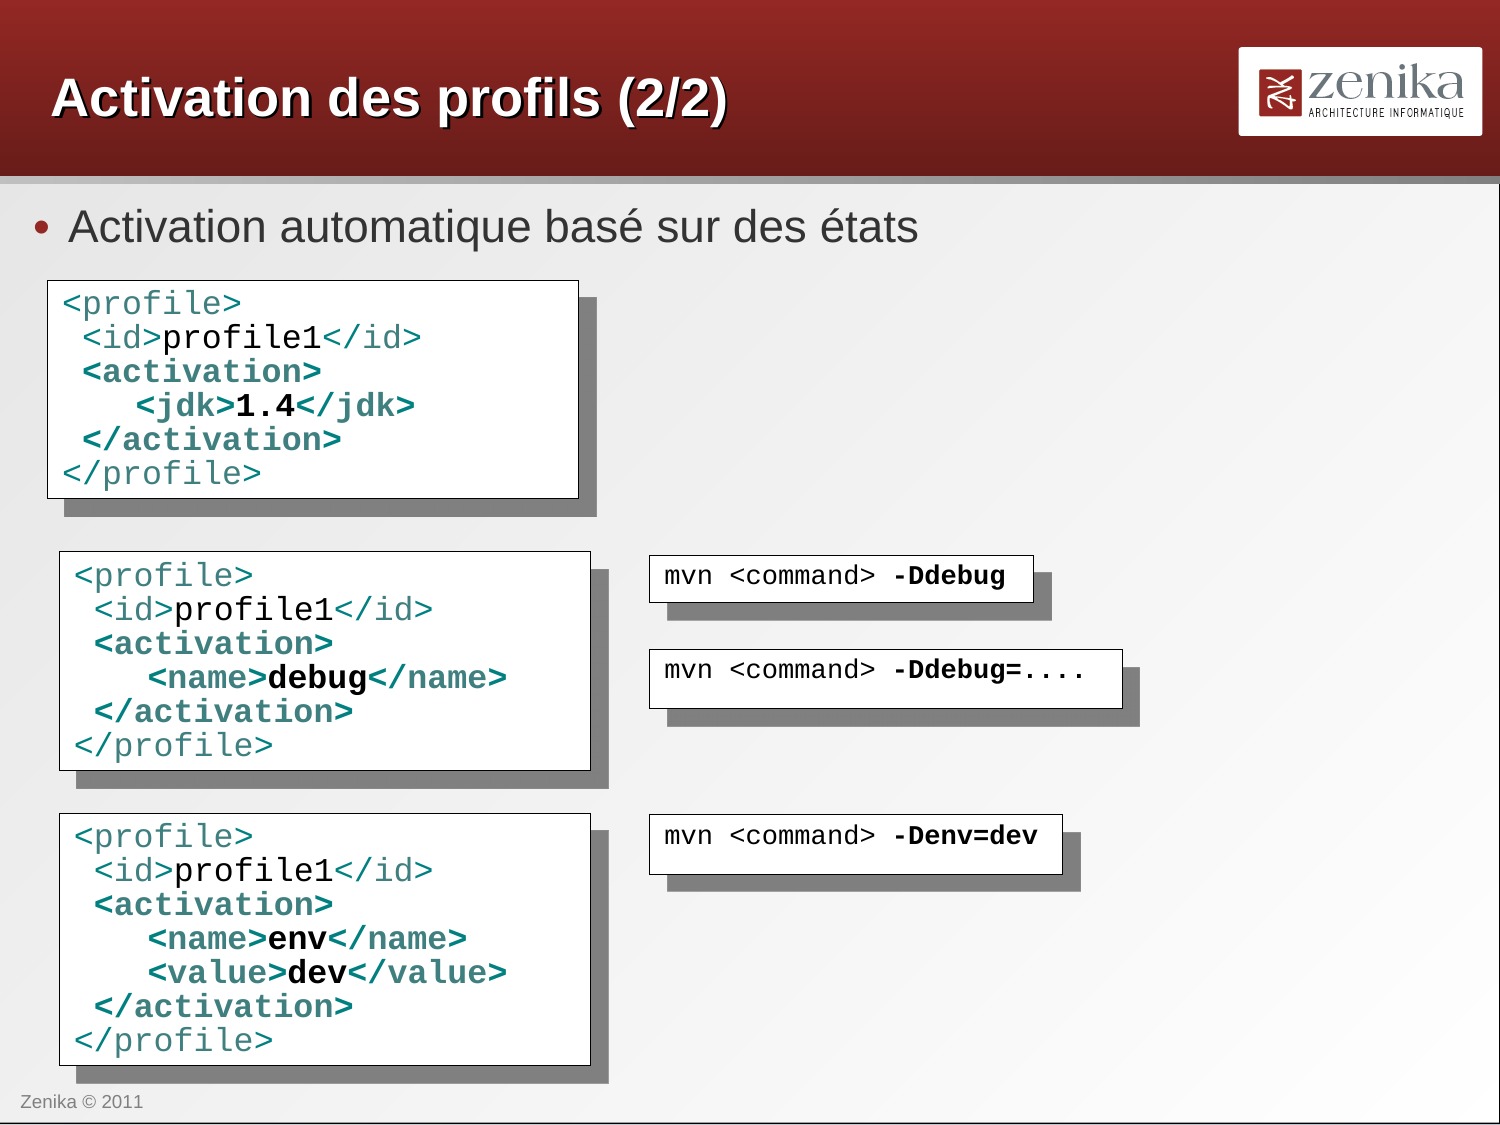

# Activation des profils (2/2)
Activation automatique basé sur des états
<profile>
 <id>profile1</id>
 <activation>
	<jdk>1.4</jdk>
 </activation>
</profile>
<profile>
 <id>profile1</id>
 <activation>
	<name>debug</name>
 </activation>
</profile>
mvn <command> -Ddebug
mvn <command> -Ddebug=....
<profile>
 <id>profile1</id>
 <activation>
	<name>env</name>
	<value>dev</value>
 </activation>
</profile>
mvn <command> -Denv=dev